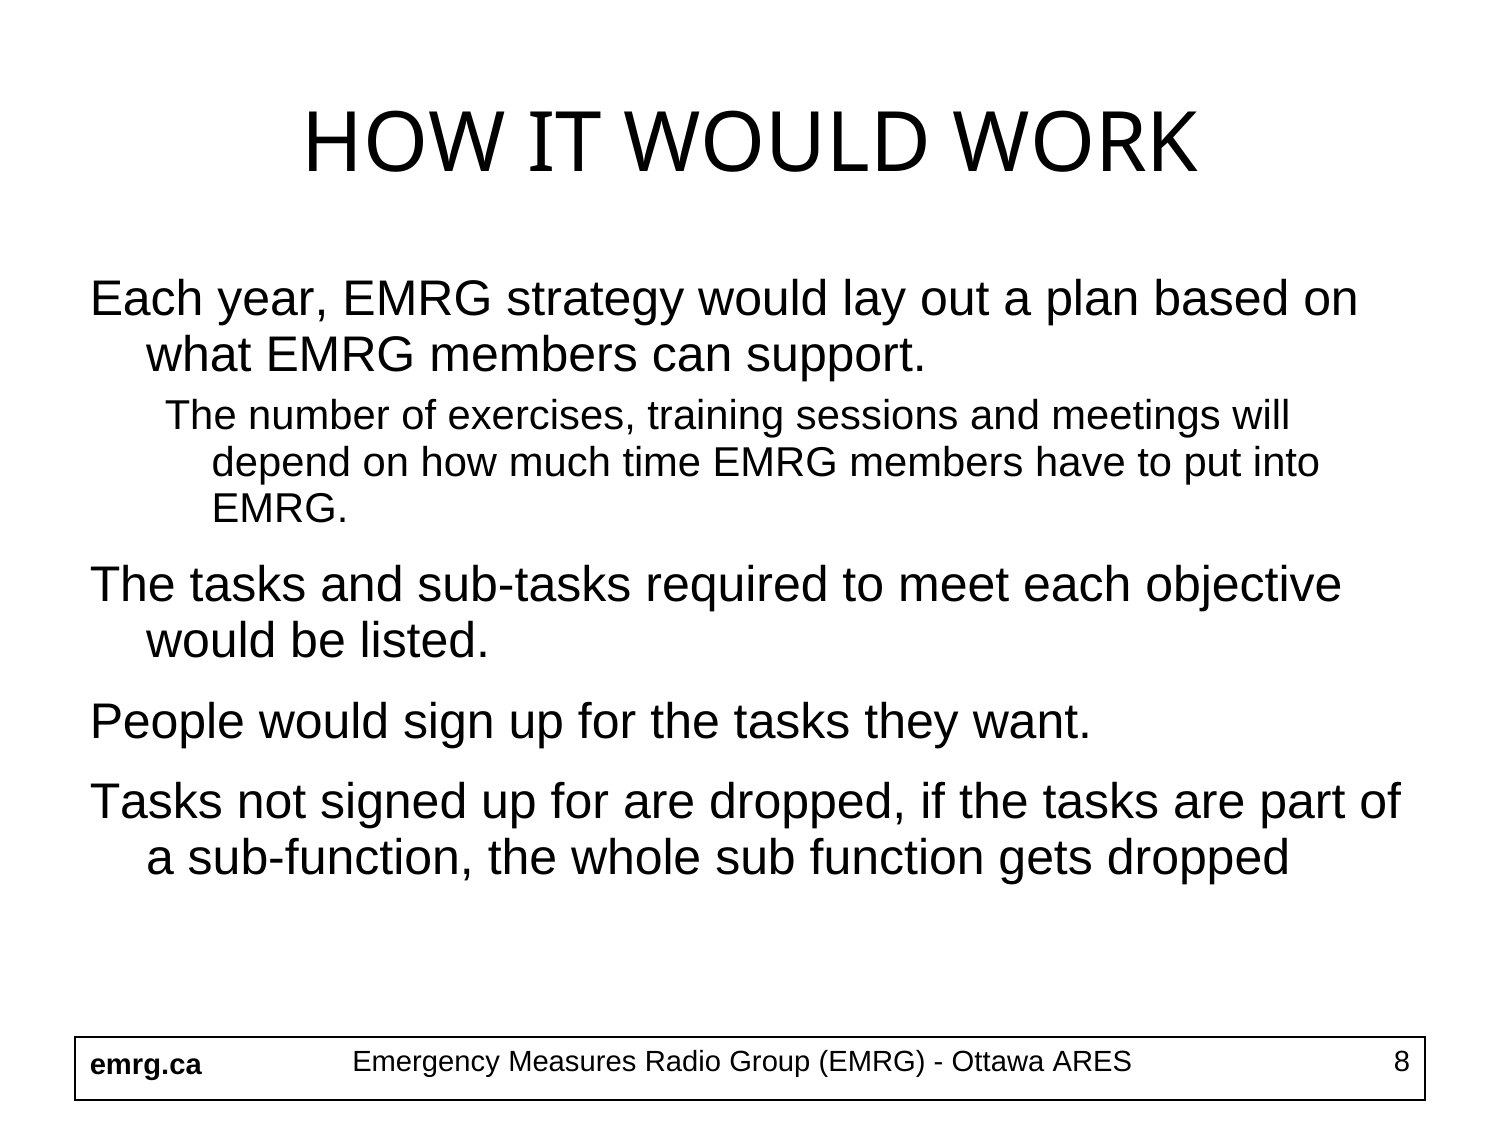

# HOW IT WOULD WORK
Each year, EMRG strategy would lay out a plan based on what EMRG members can support.
The number of exercises, training sessions and meetings will depend on how much time EMRG members have to put into EMRG.
The tasks and sub-tasks required to meet each objective would be listed.
People would sign up for the tasks they want.
Tasks not signed up for are dropped, if the tasks are part of a sub-function, the whole sub function gets dropped
Emergency Measures Radio Group (EMRG) - Ottawa ARES
8